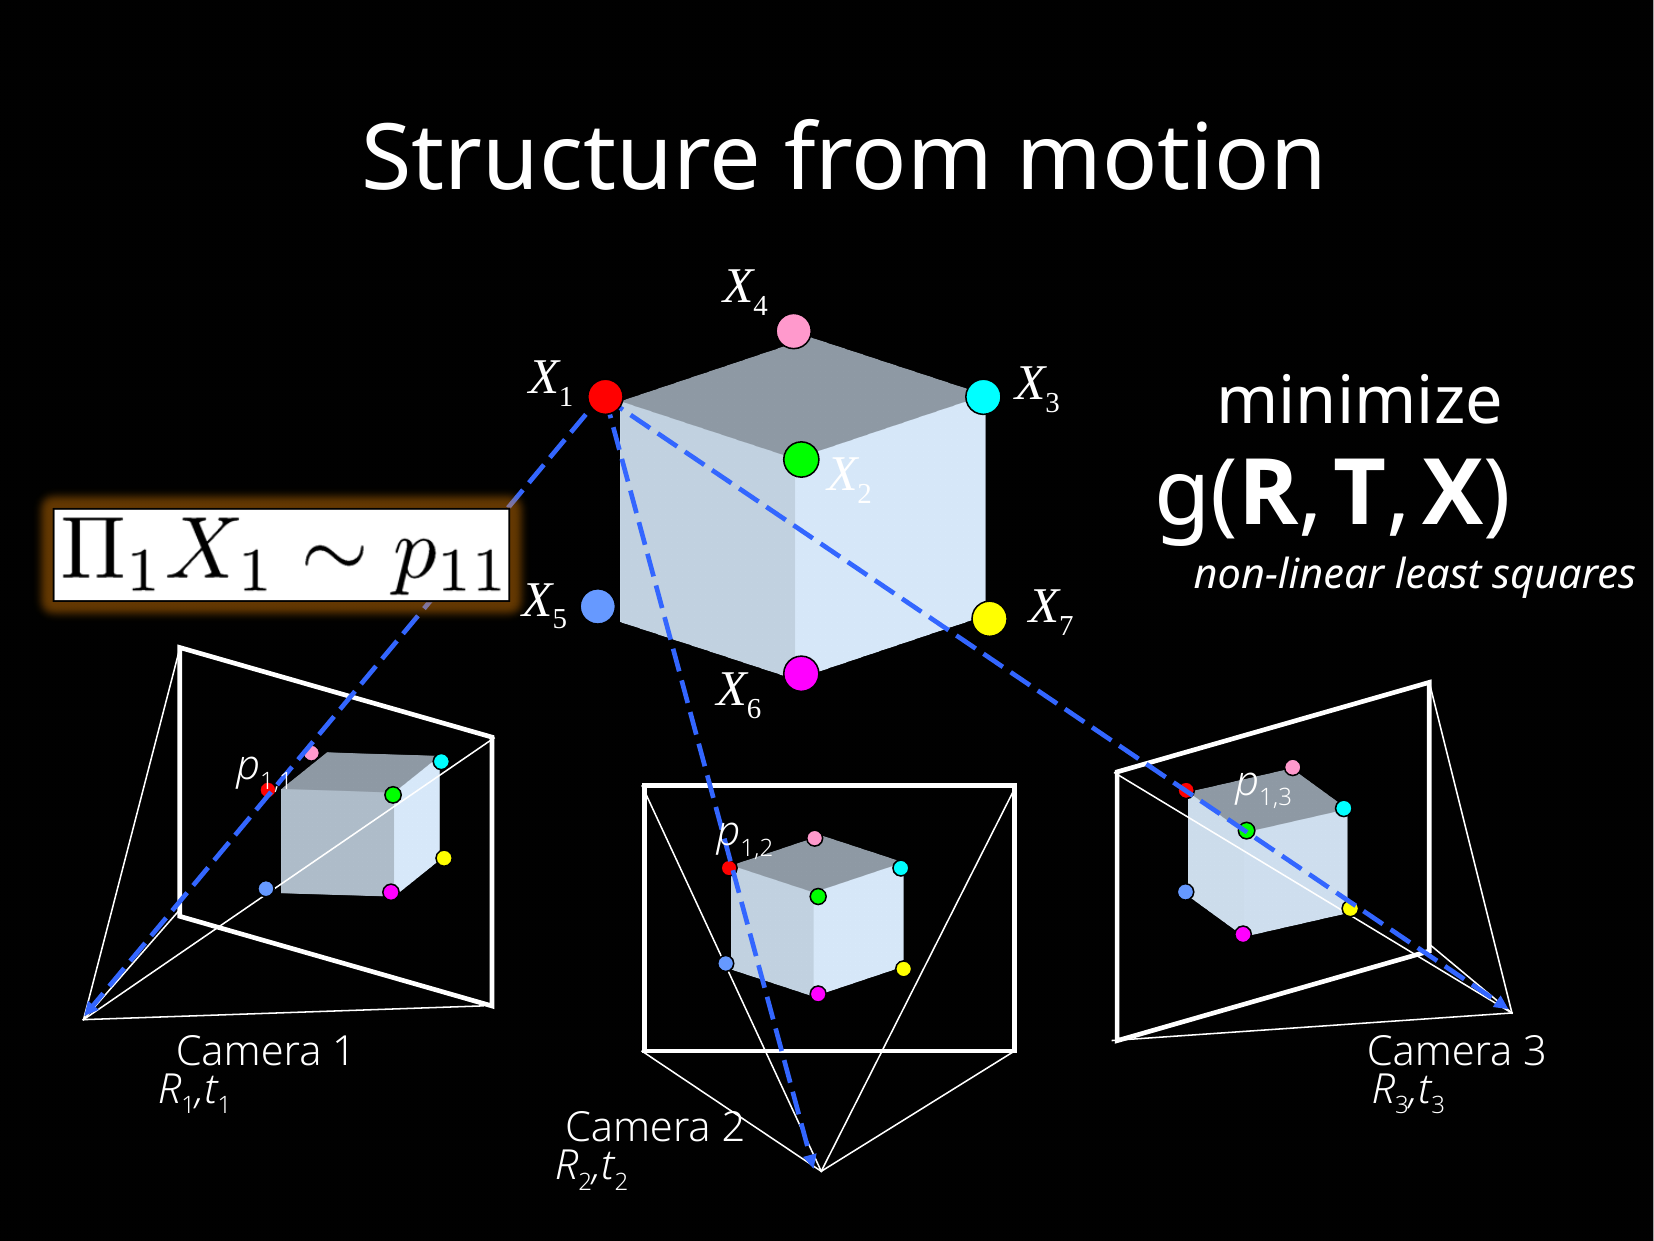

# Structure from motion
X4
X1
X3
X2
X5
X7
X6
minimize
g(R, T, X)
non-linear least squares
p1,1
p1,3
p1,2
Camera 1
Camera 3
R1,t1
R3,t3
Camera 2
R2,t2